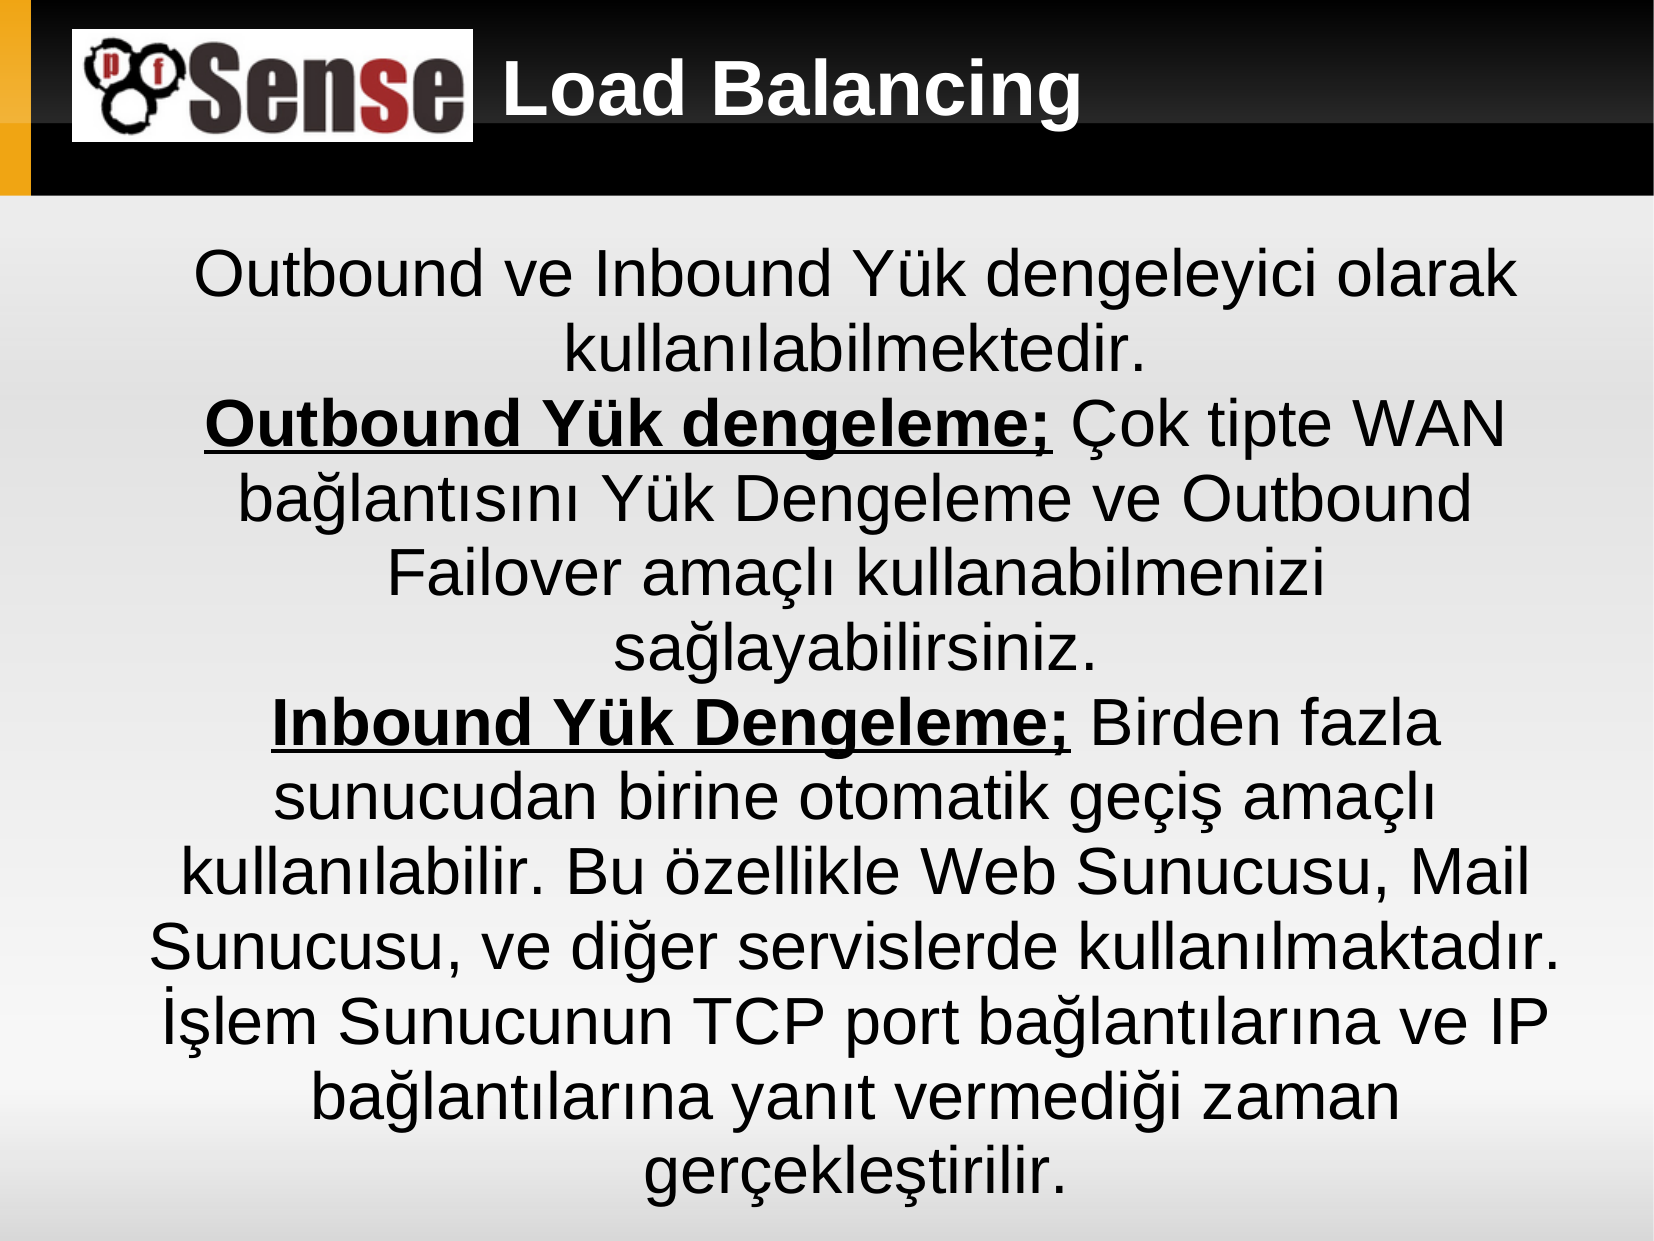

# Load Balancing
Outbound ve Inbound Yük dengeleyici olarak kullanılabilmektedir.
Outbound Yük dengeleme; Çok tipte WAN bağlantısını Yük Dengeleme ve Outbound Failover amaçlı kullanabilmenizi sağlayabilirsiniz.
Inbound Yük Dengeleme; Birden fazla sunucudan birine otomatik geçiş amaçlı kullanılabilir. Bu özellikle Web Sunucusu, Mail Sunucusu, ve diğer servislerde kullanılmaktadır. İşlem Sunucunun TCP port bağlantılarına ve IP bağlantılarına yanıt vermediği zaman gerçekleştirilir.